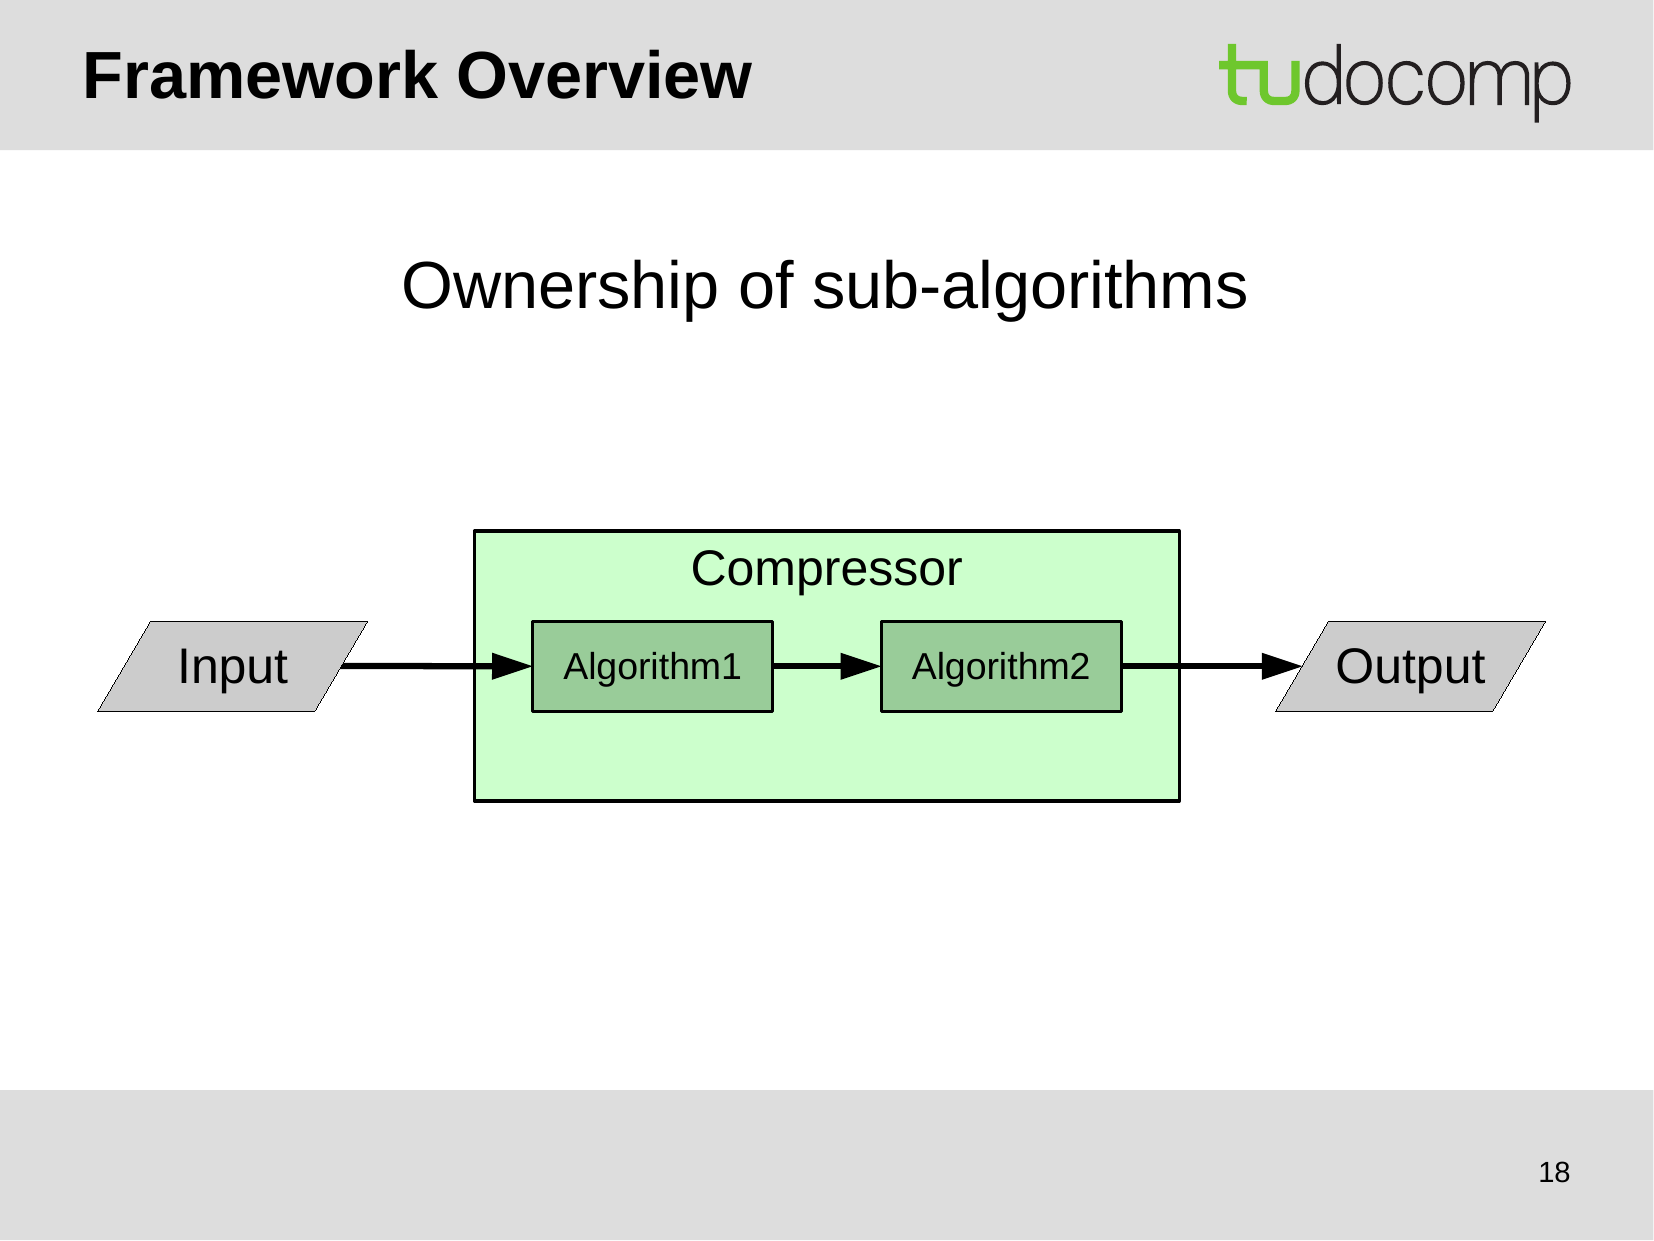

# Framework Overview
Ownership of sub-algorithms
Compressor
Input
Algorithm1
Algorithm2
Output
18